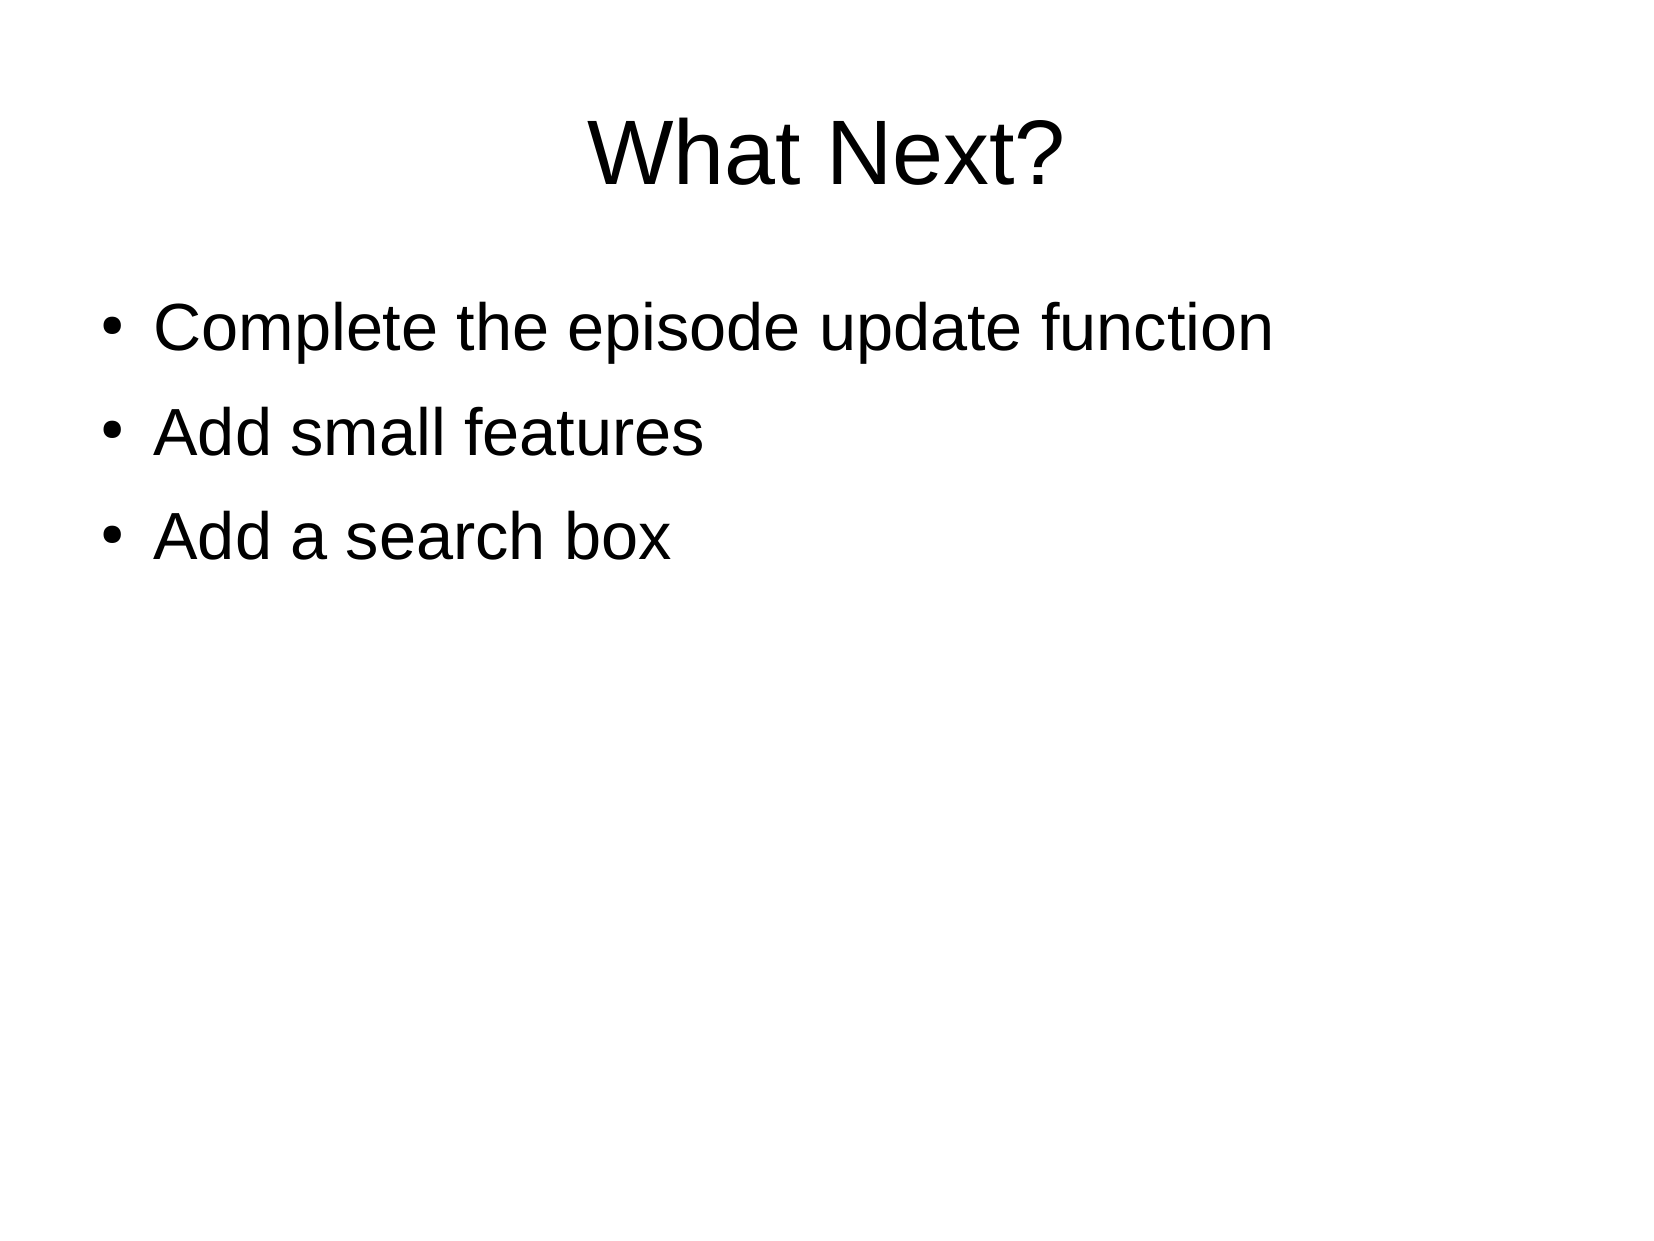

# What Next?
Complete the episode update function
Add small features
Add a search box